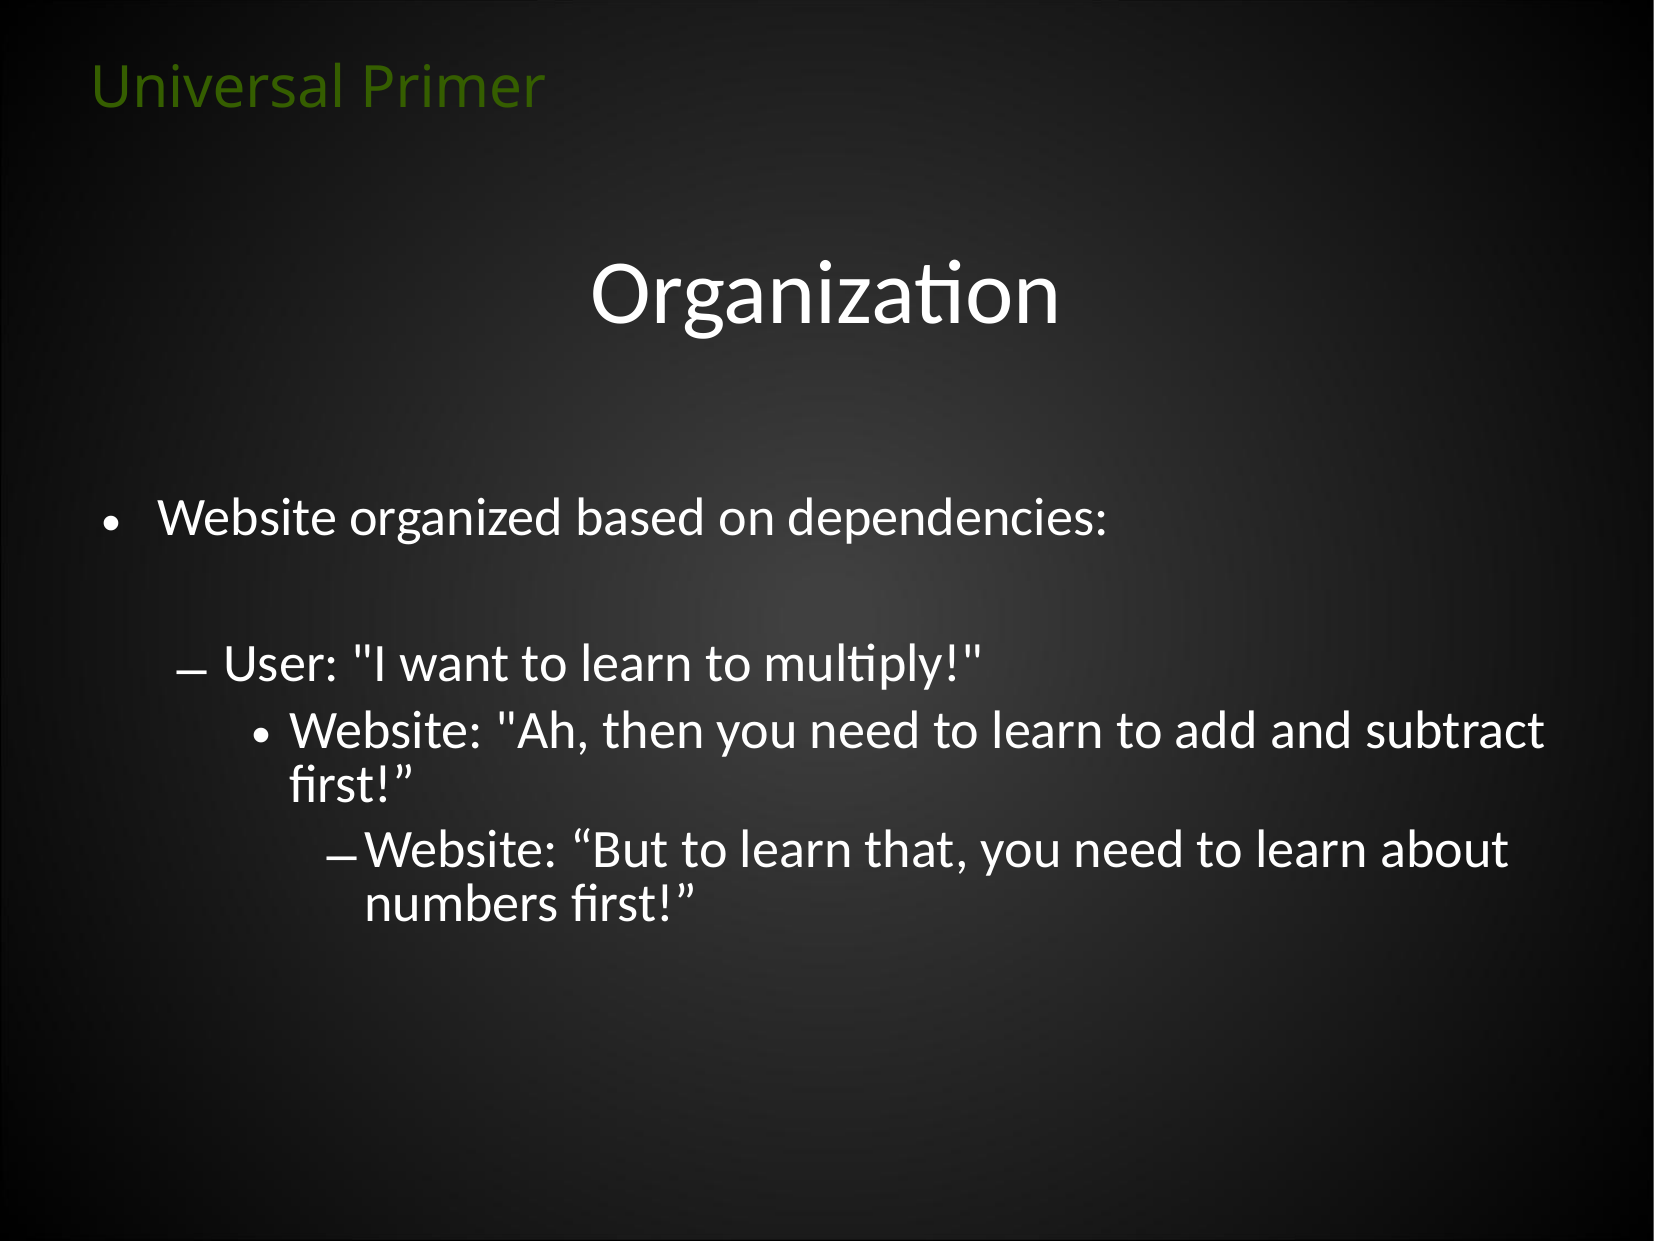

# Organization
Website organized based on dependencies:
User: "I want to learn to multiply!"
Website: "Ah, then you need to learn to add and subtract first!”
Website: “But to learn that, you need to learn about numbers first!”